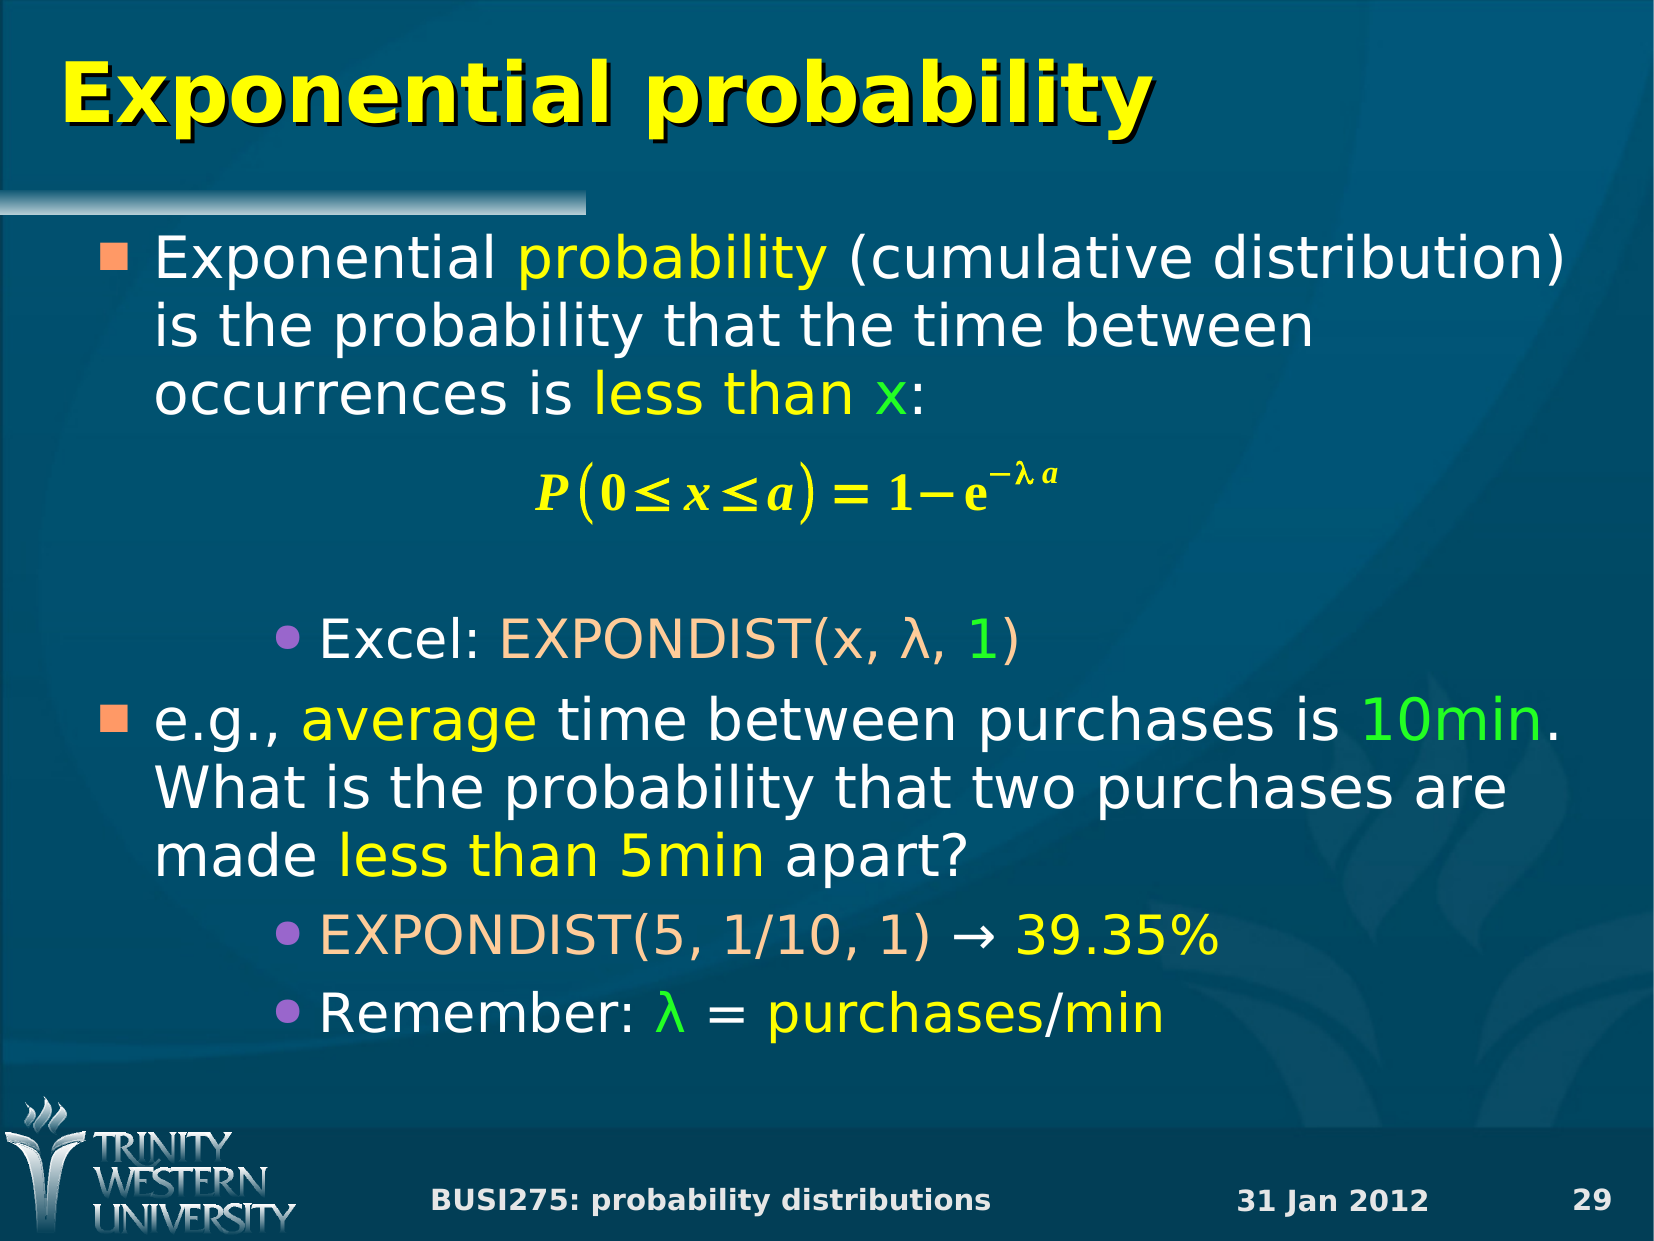

# Exponential probability
Exponential probability (cumulative distribution) is the probability that the time between occurrences is less than x:
Excel: EXPONDIST(x, λ, 1)
e.g., average time between purchases is 10min.
What is the probability that two purchases are made less than 5min apart?
EXPONDIST(5, 1/10, 1) → 39.35%
Remember: λ = purchases/min
BUSI275: probability distributions
31 Jan 2012
29